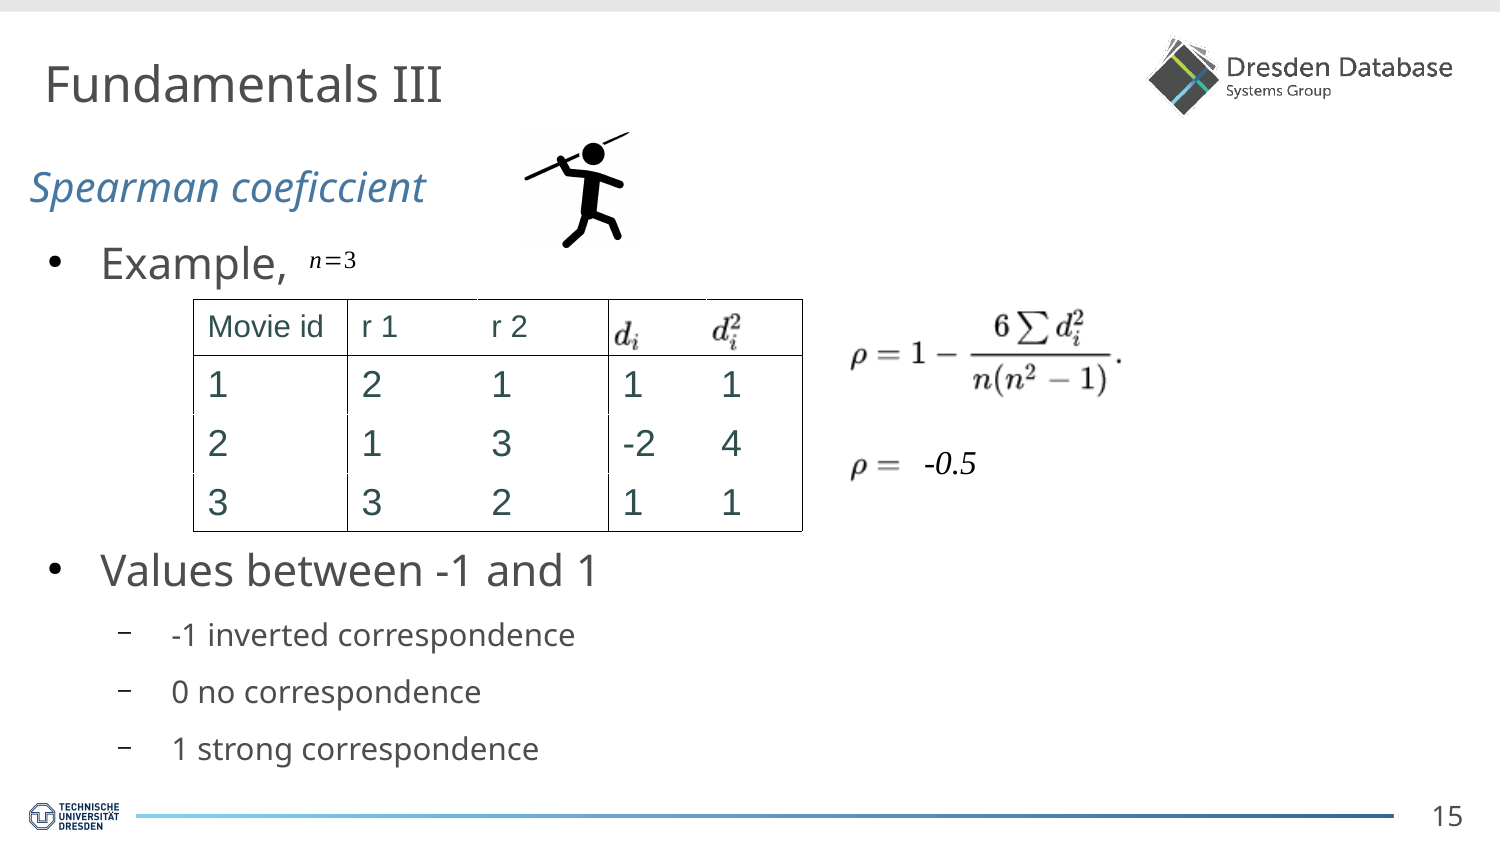

# Fundamentals III
Spearman coeficcient
Example,
Values between -1 and 1
-1 inverted correspondence
0 no correspondence
1 strong correspondence
| Movie id | r 1 | r 2 | | |
| --- | --- | --- | --- | --- |
| 1 | 2 | 1 | 1 | 1 |
| 2 | 1 | 3 | -2 | 4 |
| 3 | 3 | 2 | 1 | 1 |
-0.5